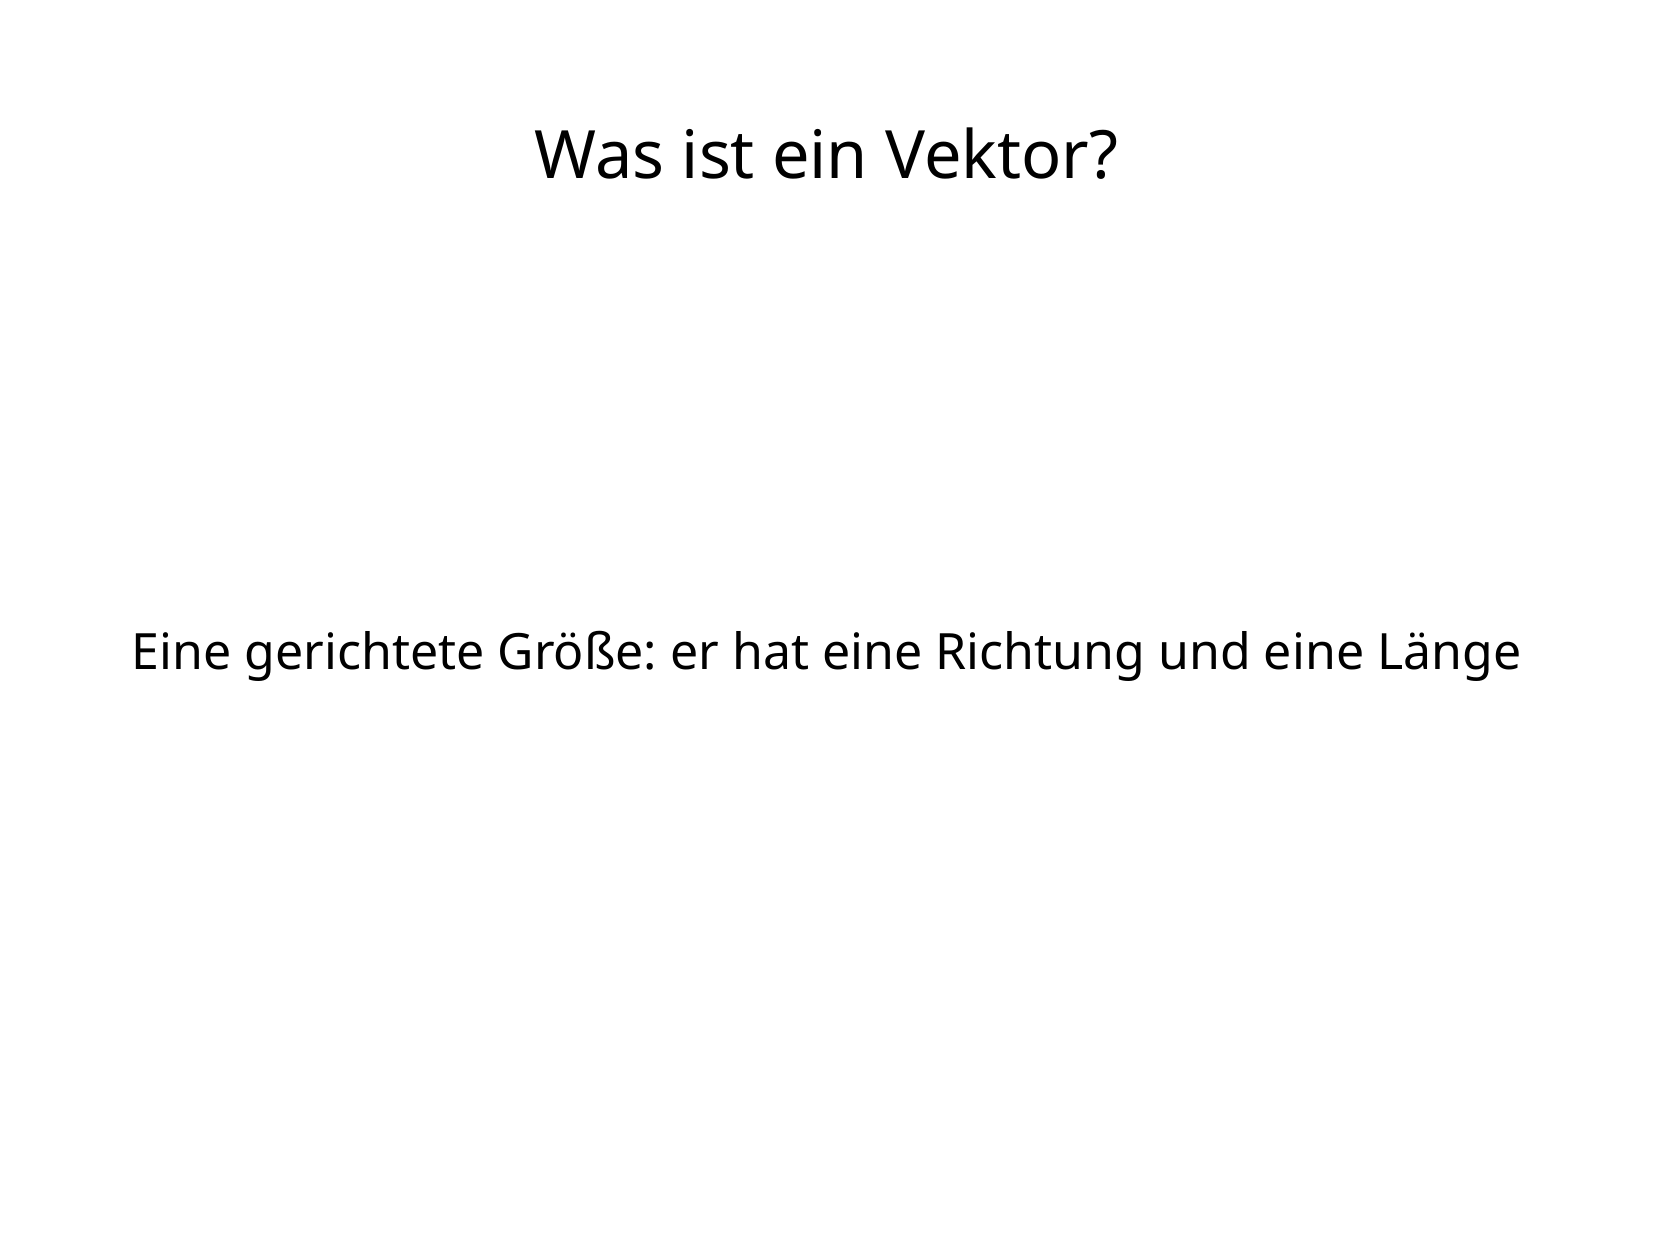

# Was ist ein Vektor?
Eine gerichtete Größe: er hat eine Richtung und eine Länge